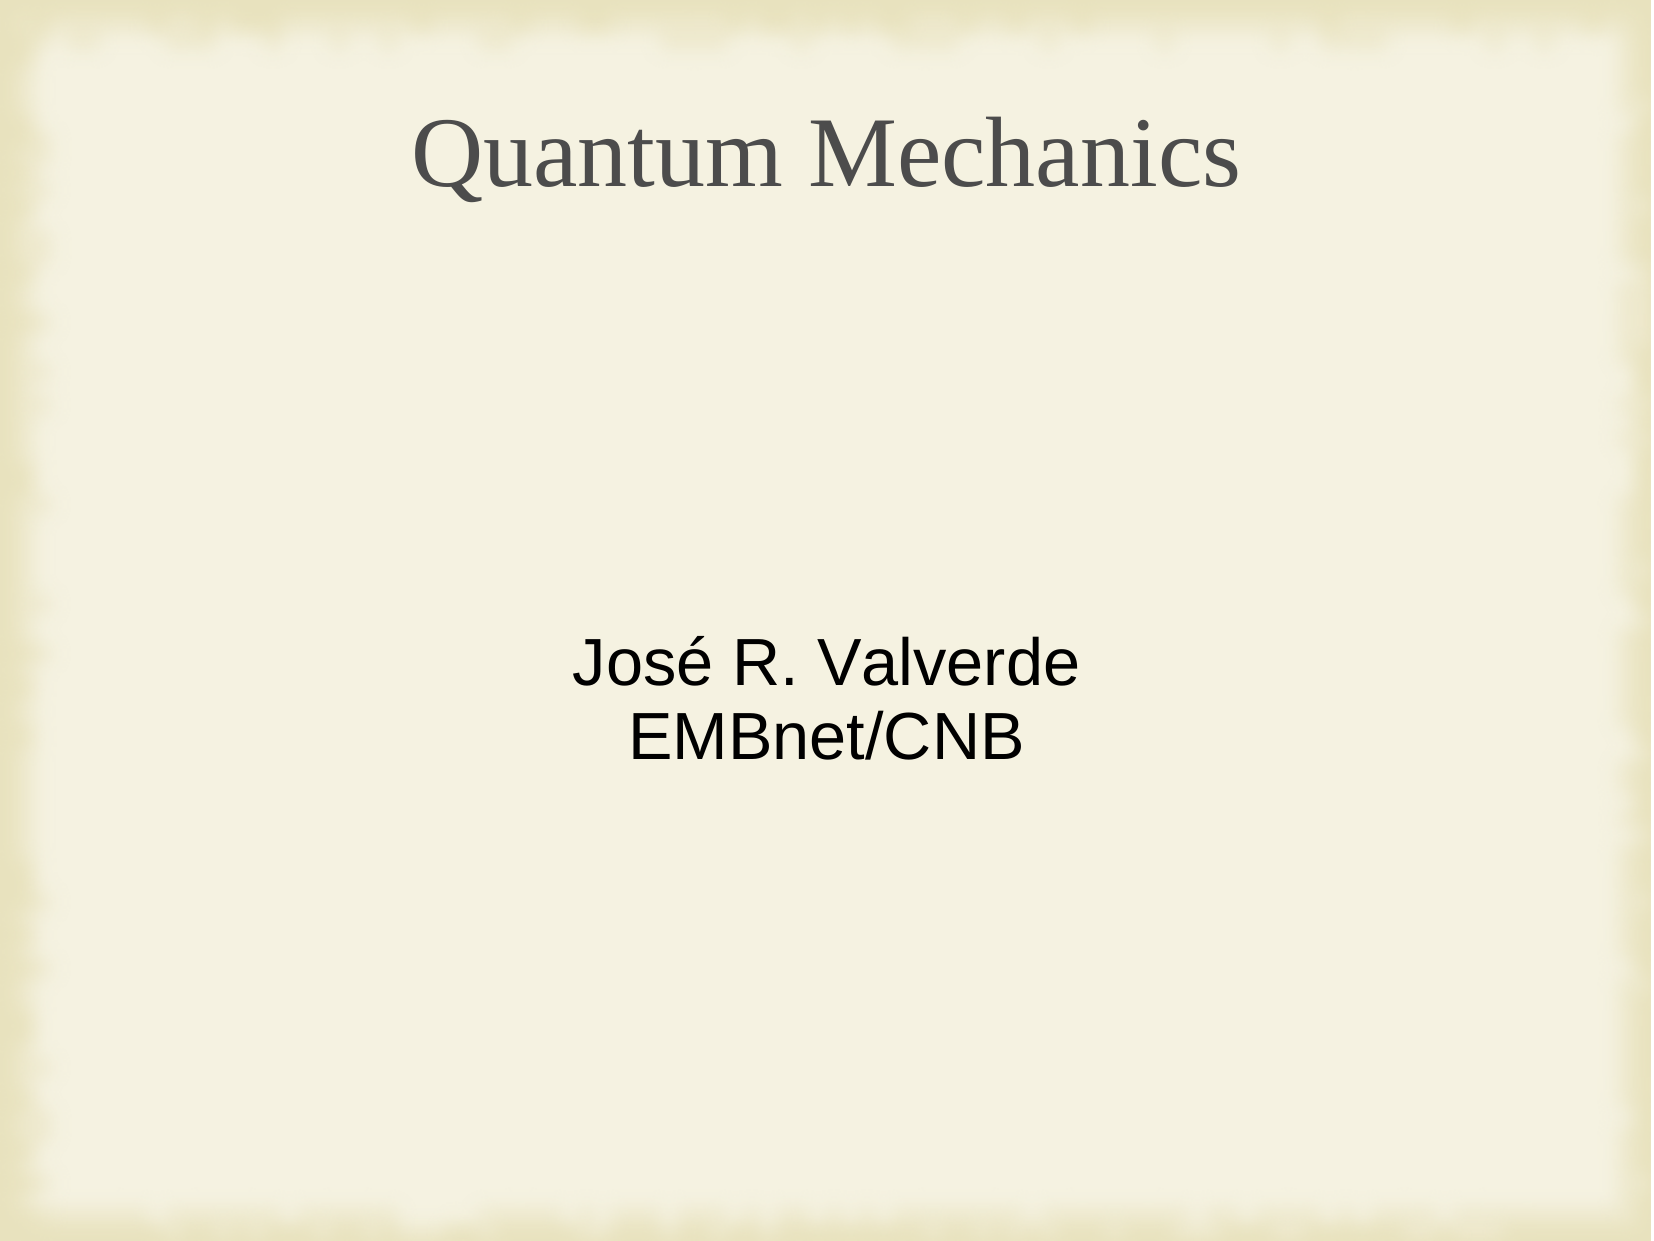

# Quantum Mechanics
José R. Valverde
EMBnet/CNB